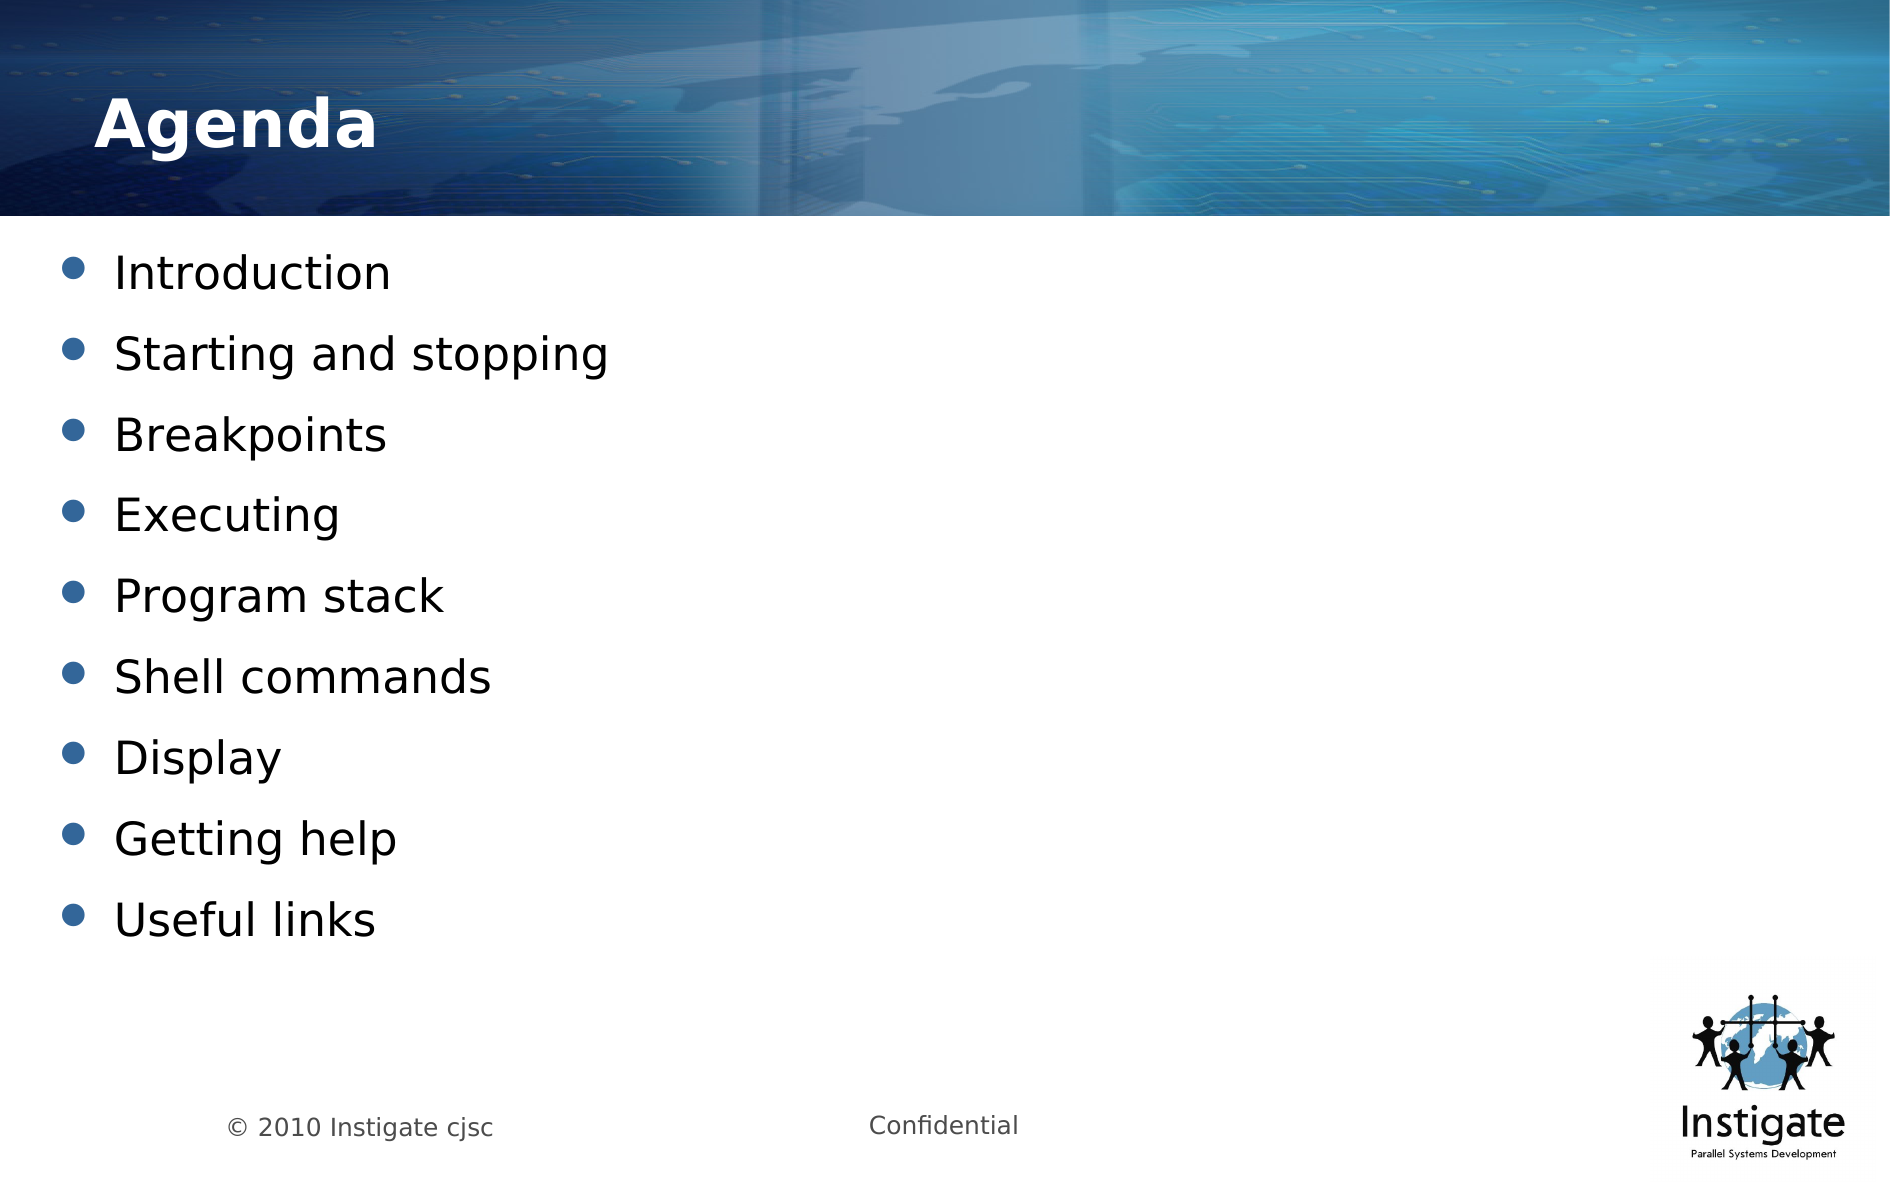

Agenda
# Introduction
Starting and stopping
Breakpoints
Executing
Program stack
Shell commands
Display
Getting help
Useful links